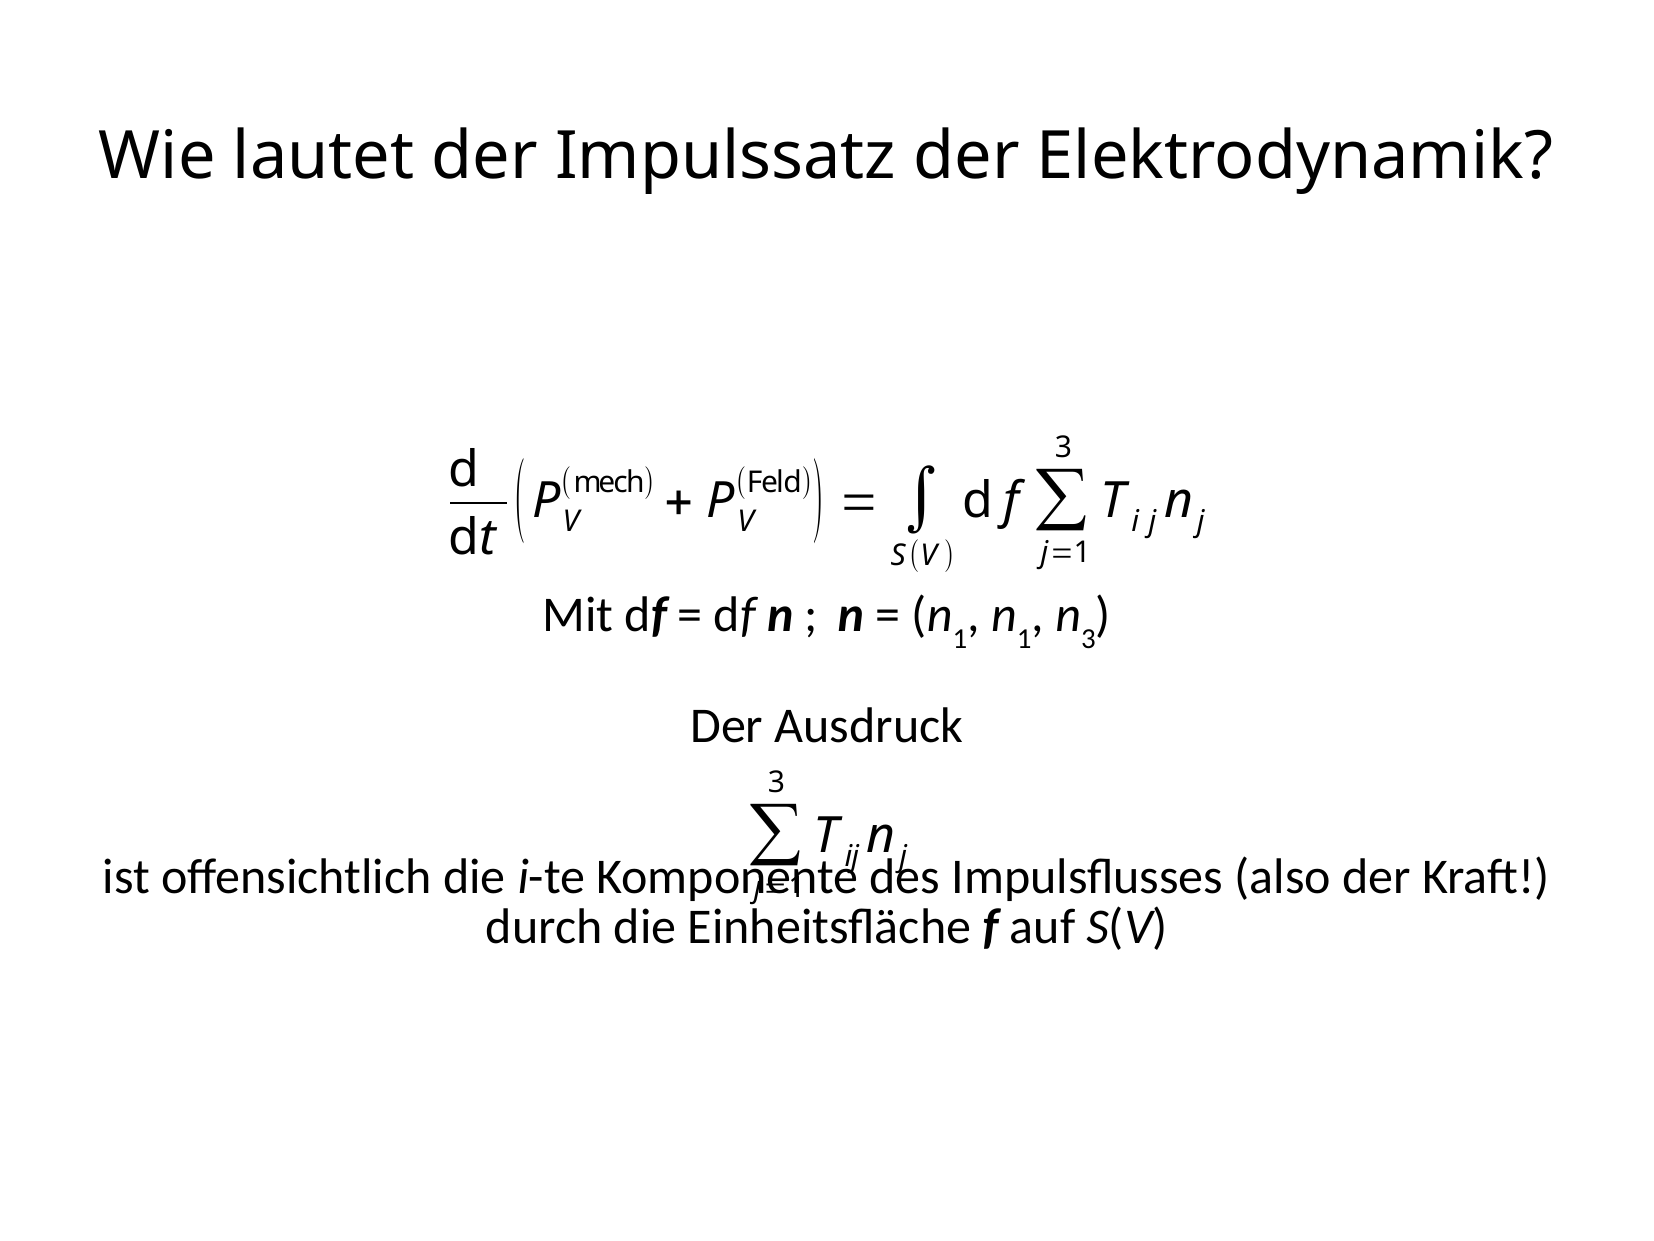

# Wie lautet der Impulssatz der Elektrodynamik?
Mit df = df n ;	n = (n1, n1, n3)
Der Ausdruck
ist offensichtlich die i-te Komponente des Impulsflusses (also der Kraft!) durch die Einheitsfläche f auf S(V)